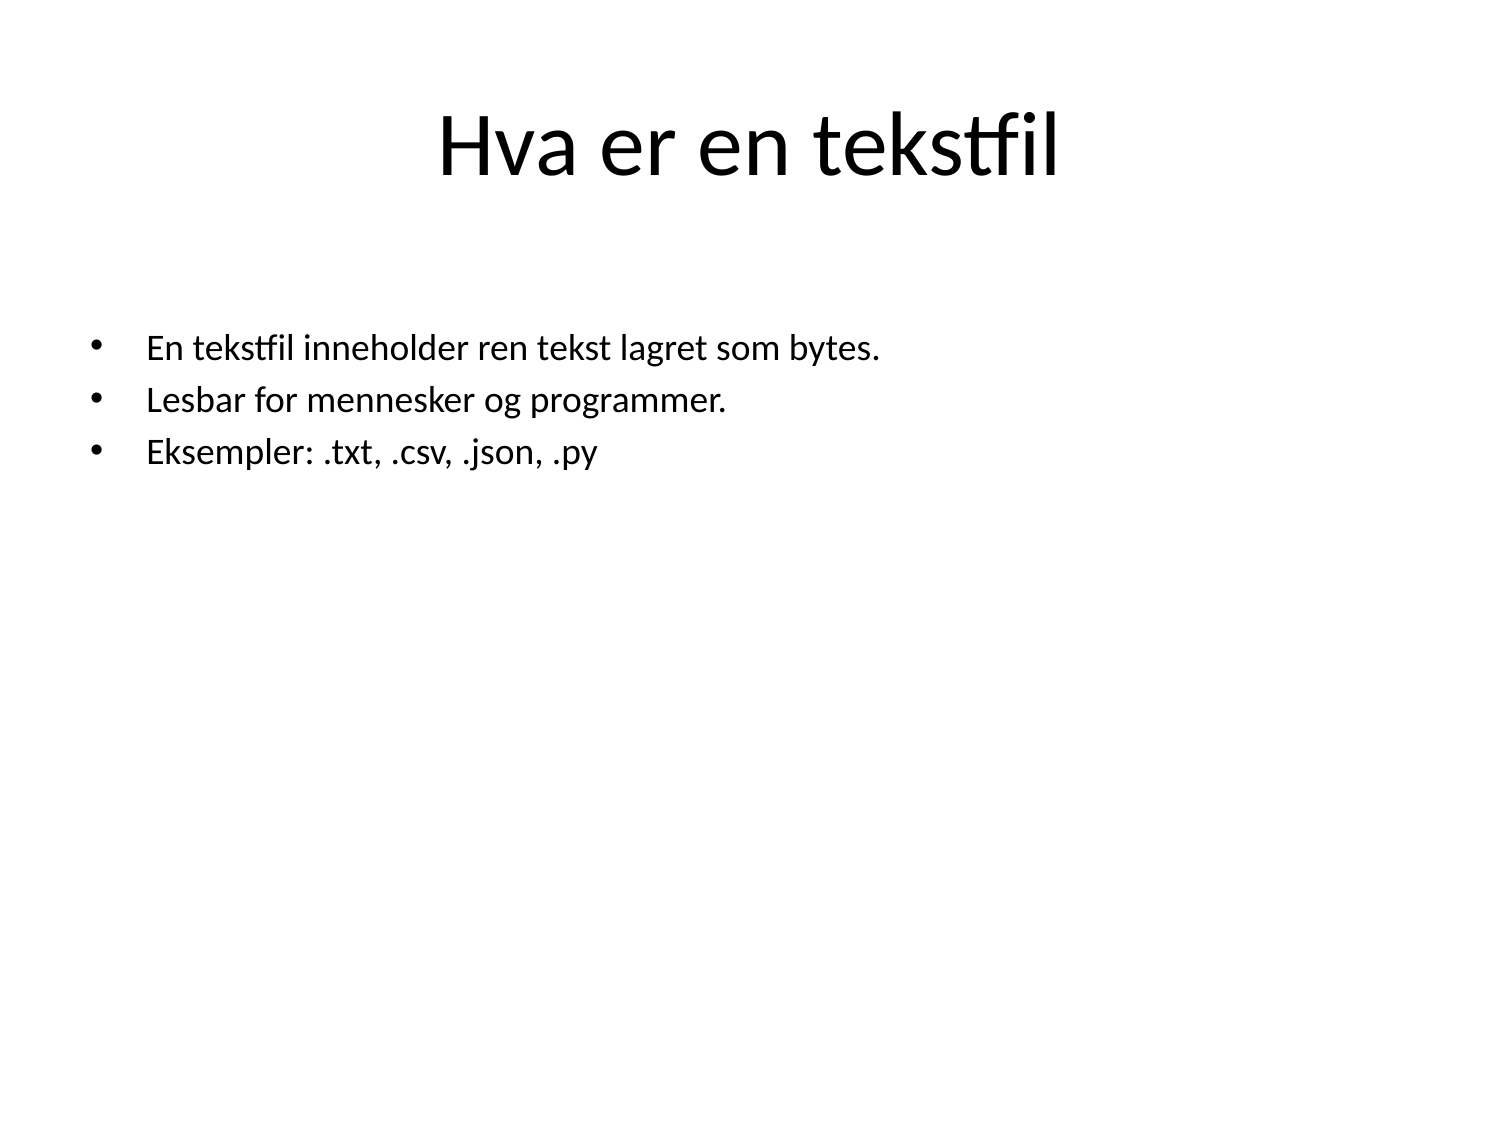

# Hva er en tekstfil
En tekstfil inneholder ren tekst lagret som bytes.
Lesbar for mennesker og programmer.
Eksempler: .txt, .csv, .json, .py